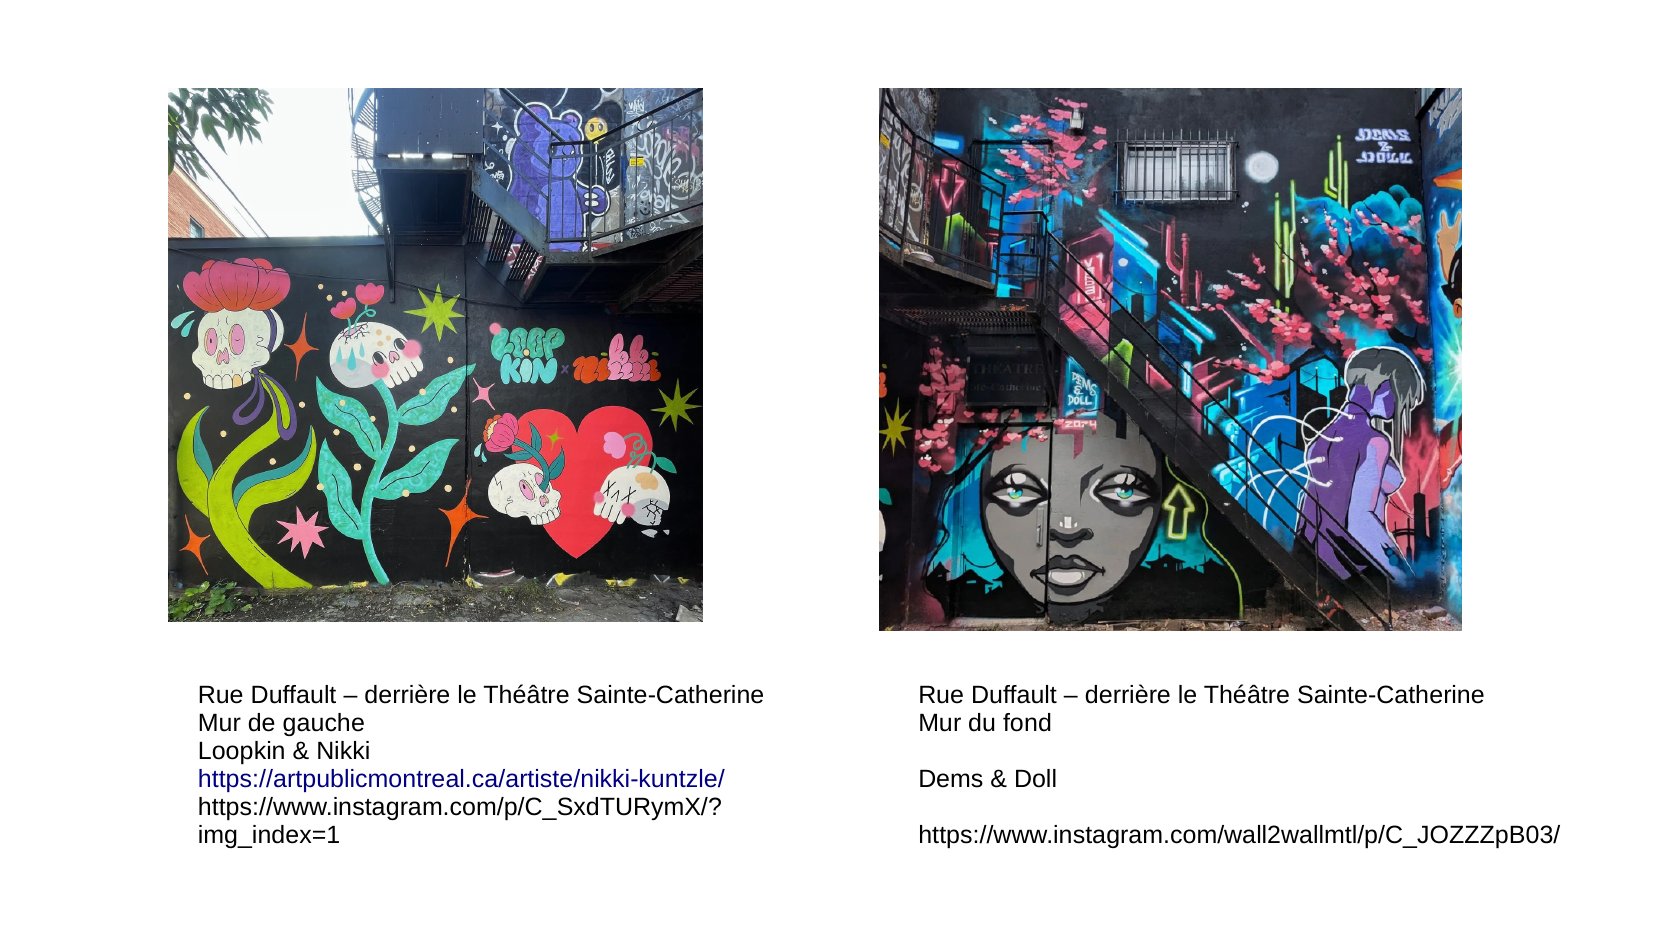

Rue Duffault – derrière le Théâtre Sainte-Catherine
Mur de gauche
Loopkin & Nikki
https://artpublicmontreal.ca/artiste/nikki-kuntzle/
https://www.instagram.com/p/C_SxdTURymX/?img_index=1
Rue Duffault – derrière le Théâtre Sainte-Catherine
Mur du fond
Dems & Doll
https://www.instagram.com/wall2wallmtl/p/C_JOZZZpB03/